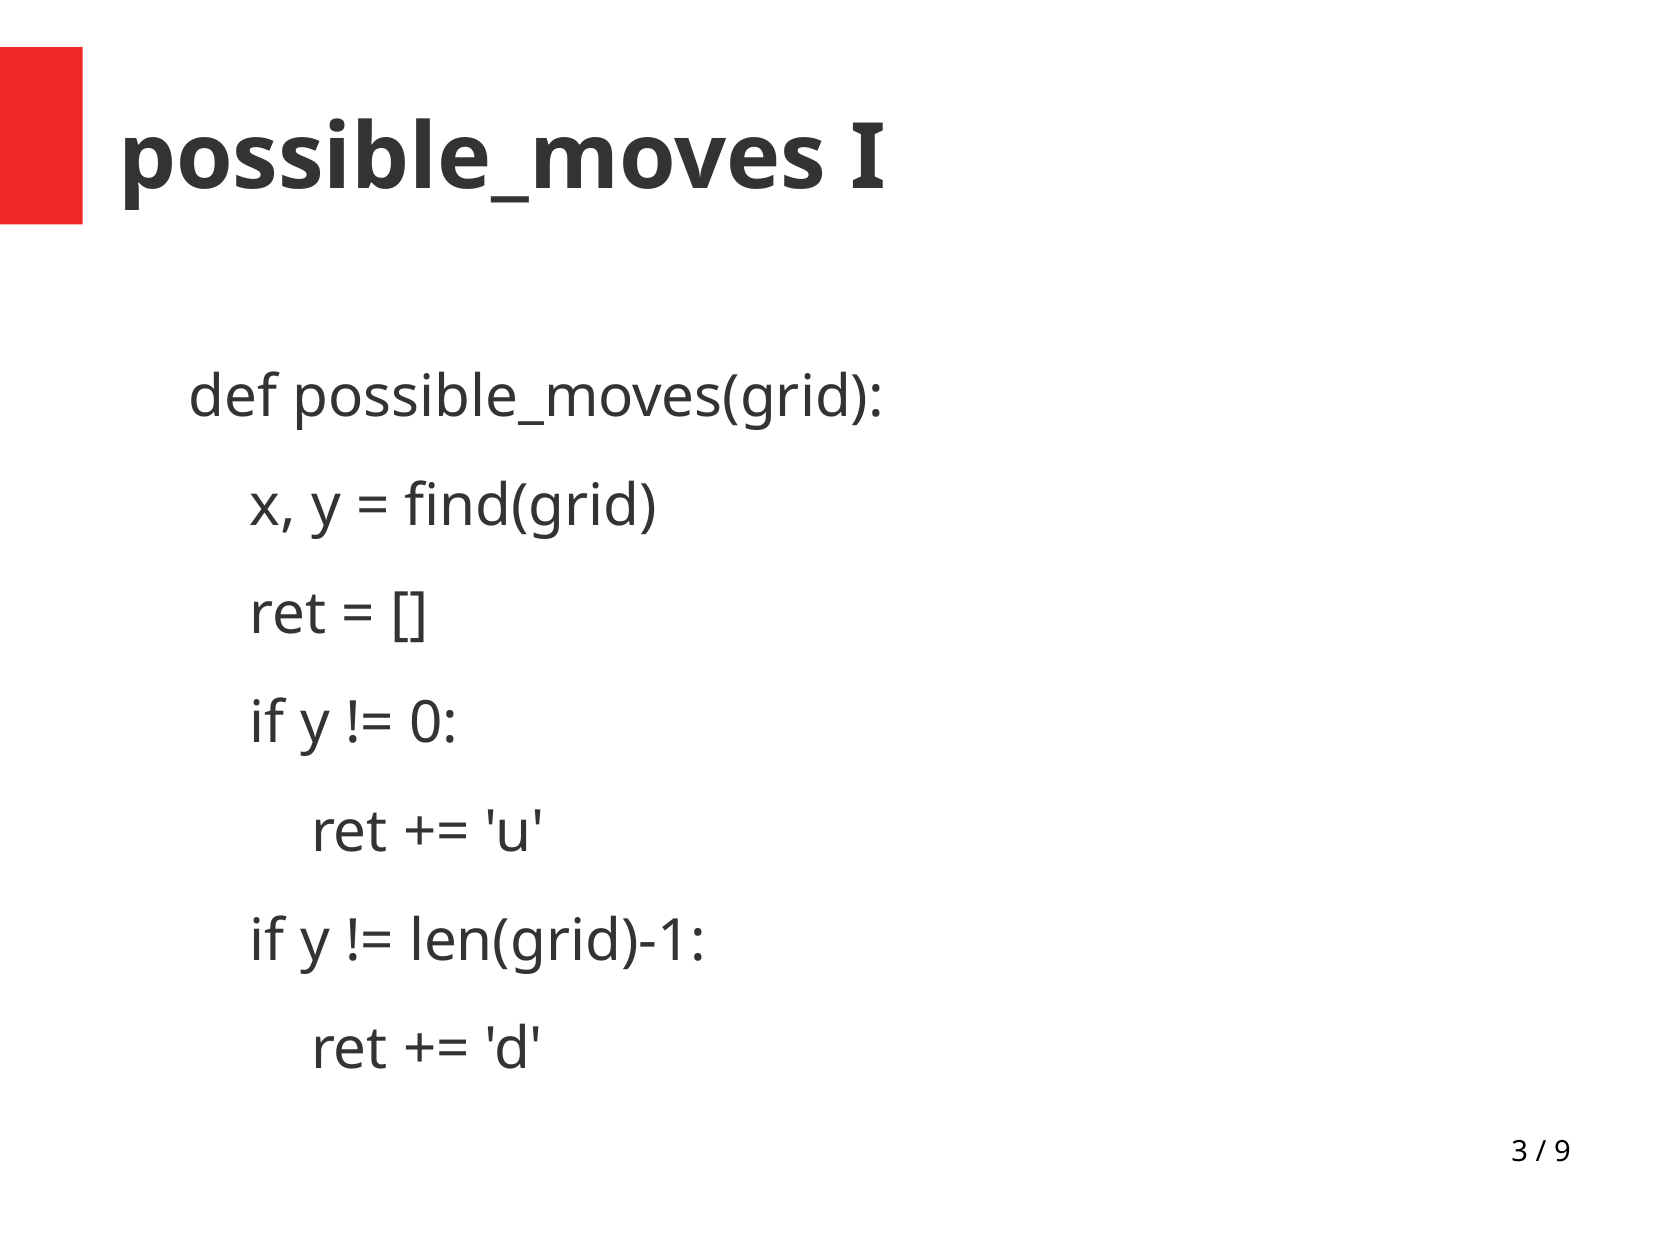

# possible_moves I
def possible_moves(grid):
 x, y = find(grid)
 ret = []
 if y != 0:
 ret += 'u'
 if y != len(grid)-1:
 ret += 'd'
3